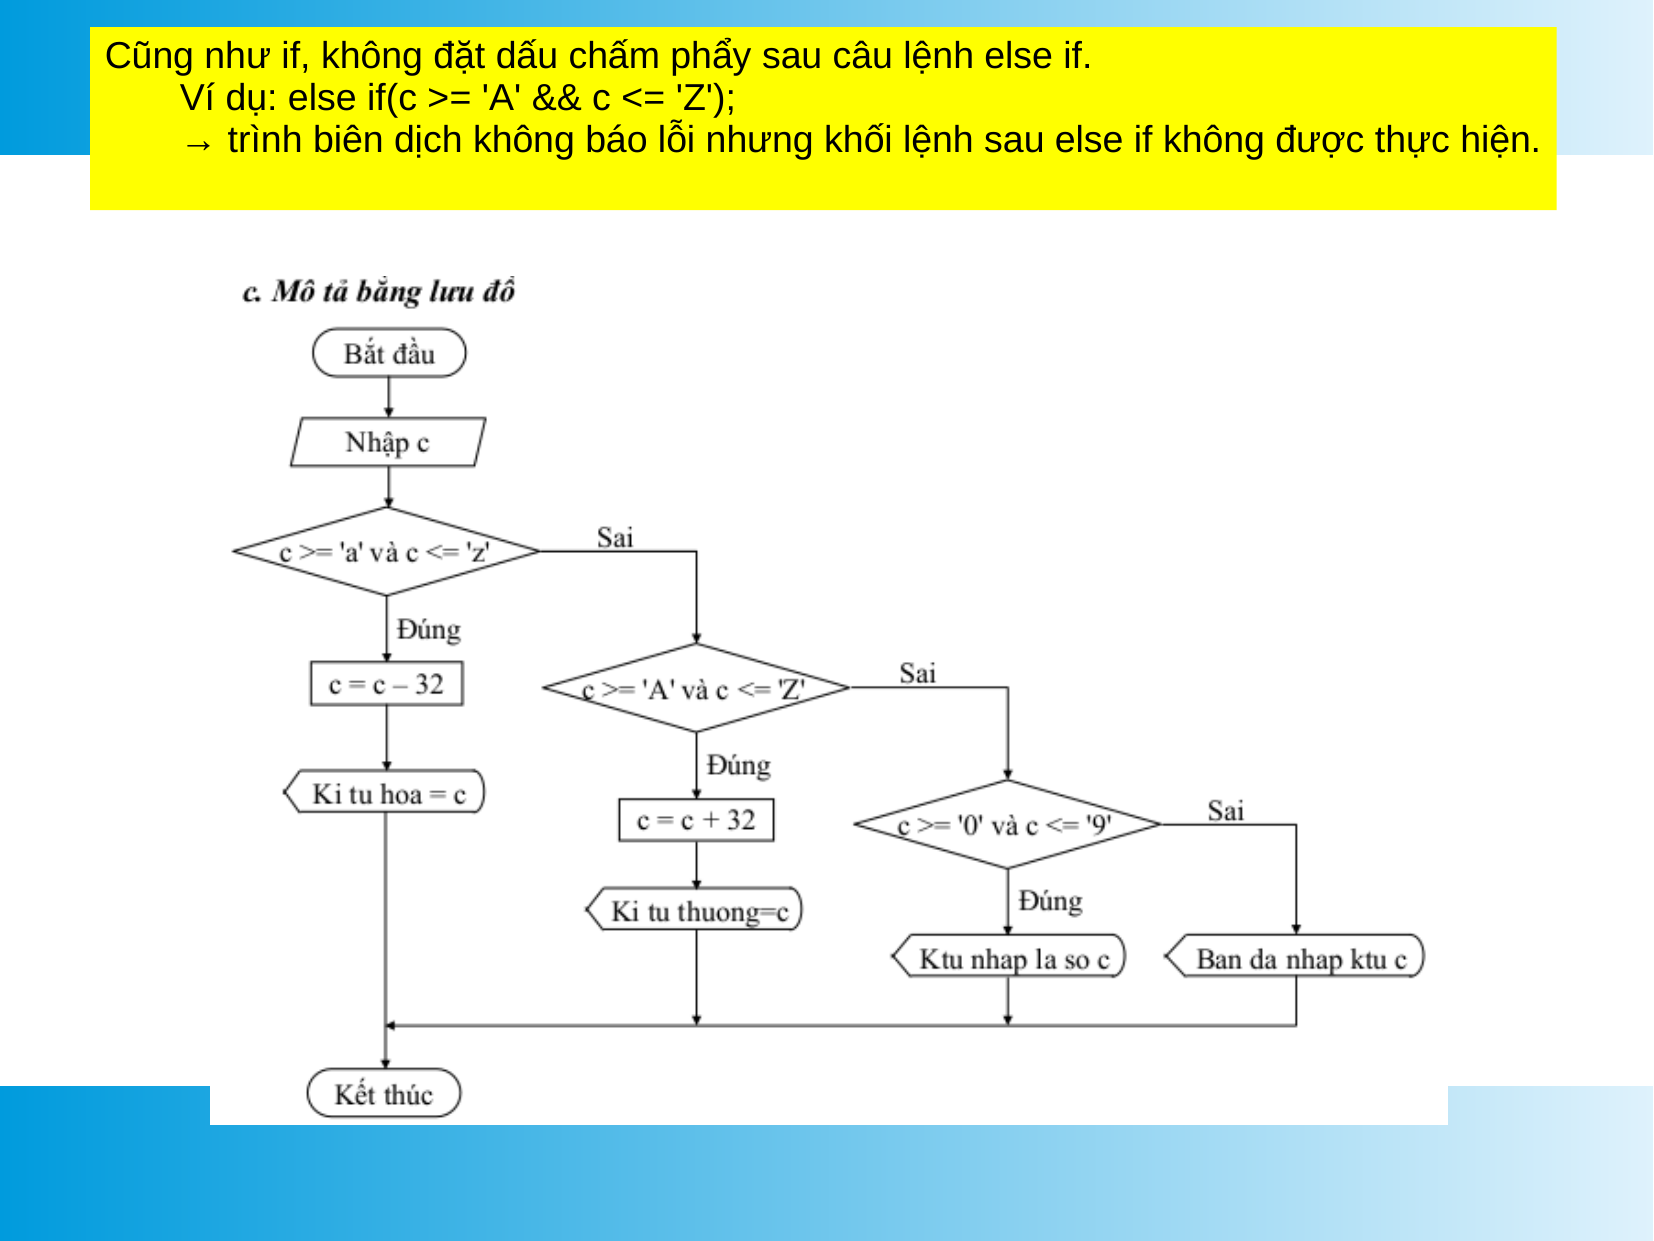

Cũng như if, không đặt dấu chấm phẩy sau câu lệnh else if.
	Ví dụ: else if(c >= 'A' && c <= 'Z');
	→ trình biên dịch không báo lỗi nhưng khối lệnh sau else if không được thực hiện.